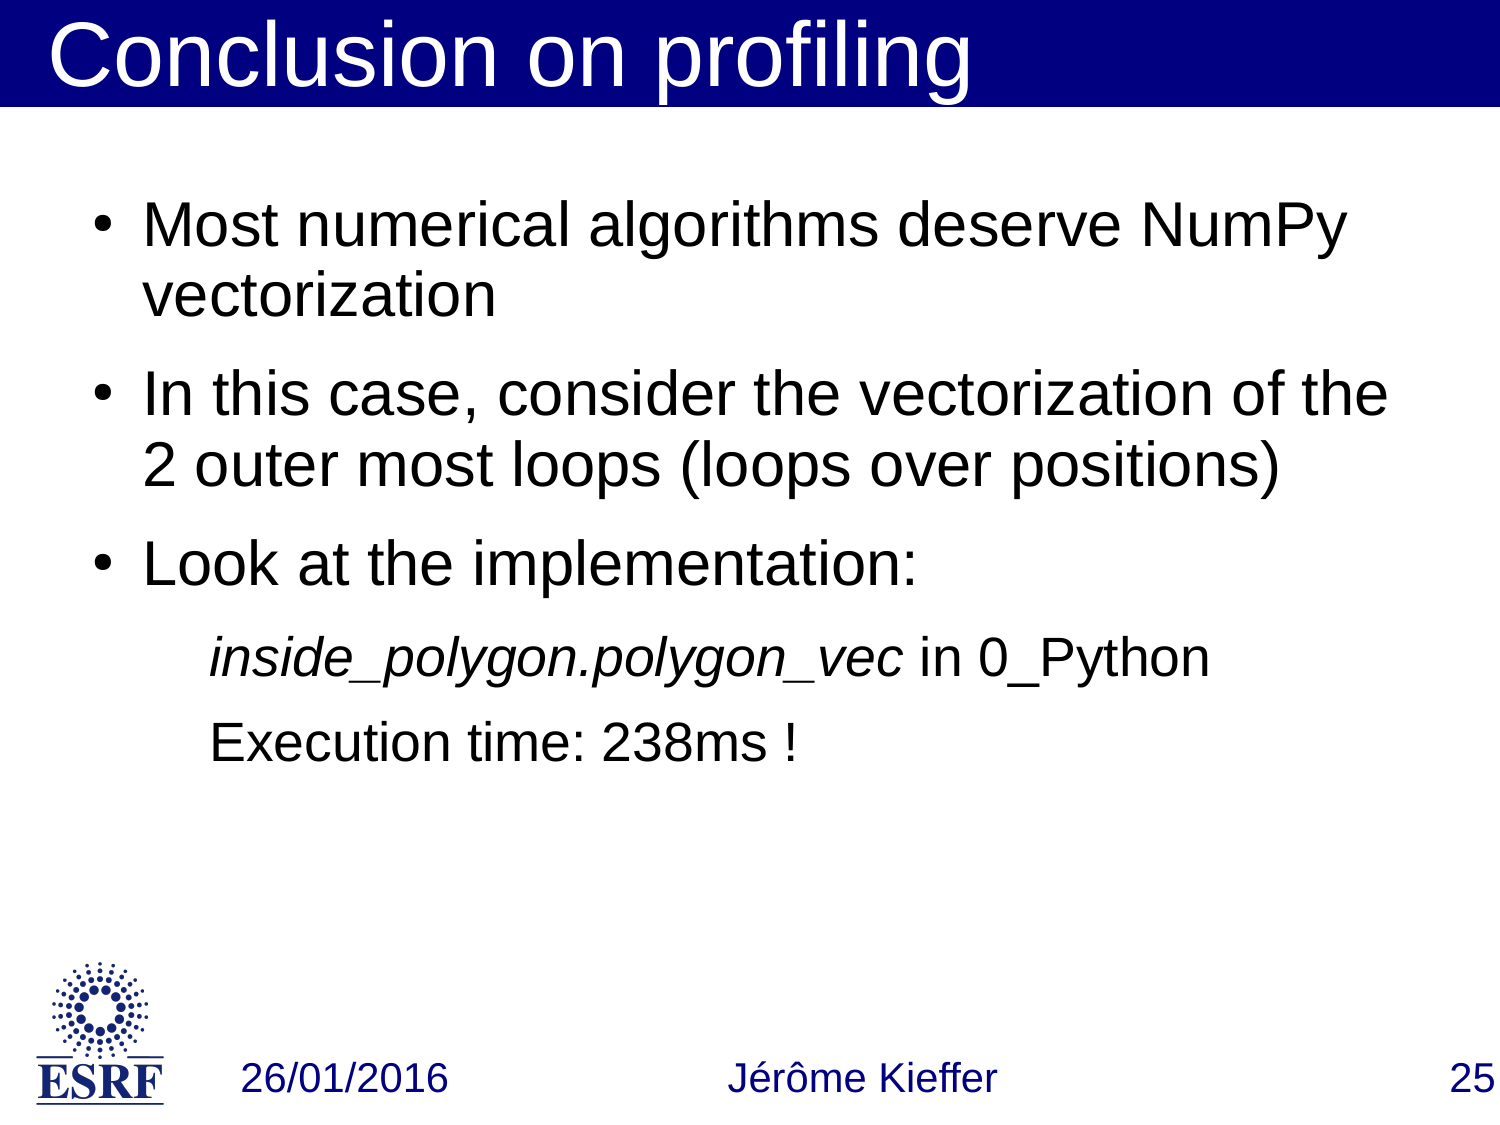

# Conclusion on profiling
Most numerical algorithms deserve NumPy vectorization
In this case, consider the vectorization of the 2 outer most loops (loops over positions)
Look at the implementation:
inside_polygon.polygon_vec in 0_Python
Execution time: 238ms !
26/01/2016
Jérôme Kieffer
25